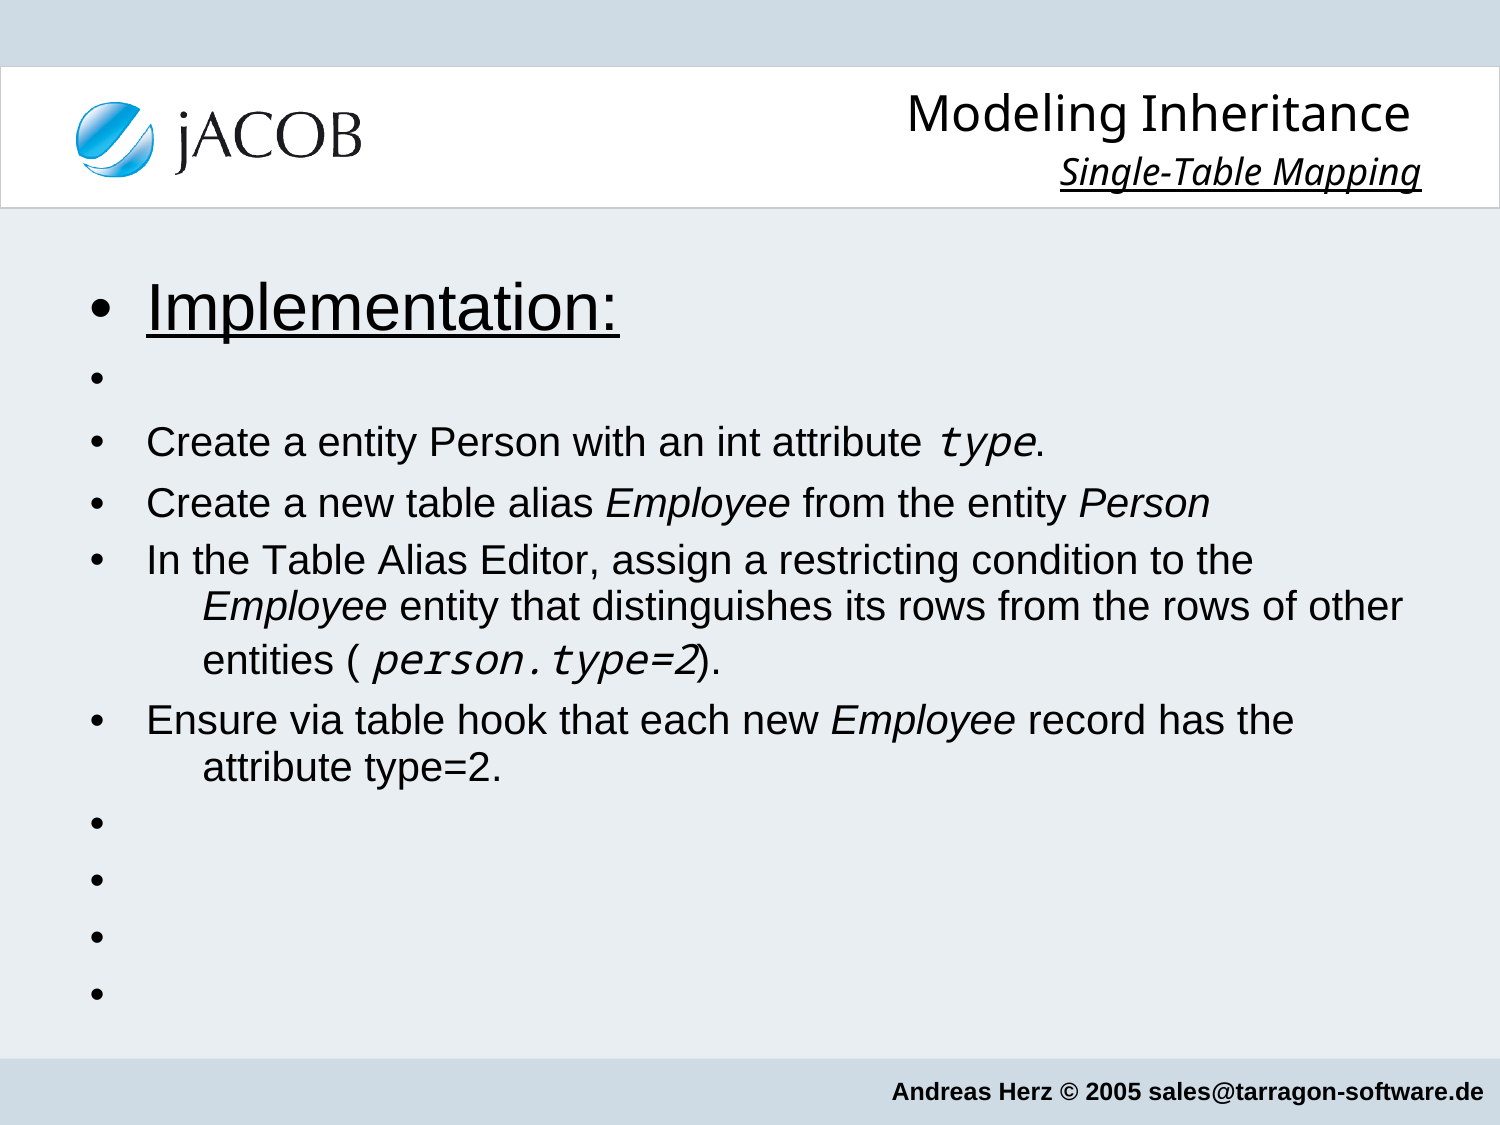

# Modeling Inheritance Single-Table Mapping
Implementation:
Create a entity Person with an int attribute type.
Create a new table alias Employee from the entity Person
In the Table Alias Editor, assign a restricting condition to the Employee entity that distinguishes its rows from the rows of other entities ( person.type=2).
Ensure via table hook that each new Employee record has the attribute type=2.
Andreas Herz © 2005 sales@tarragon-software.de